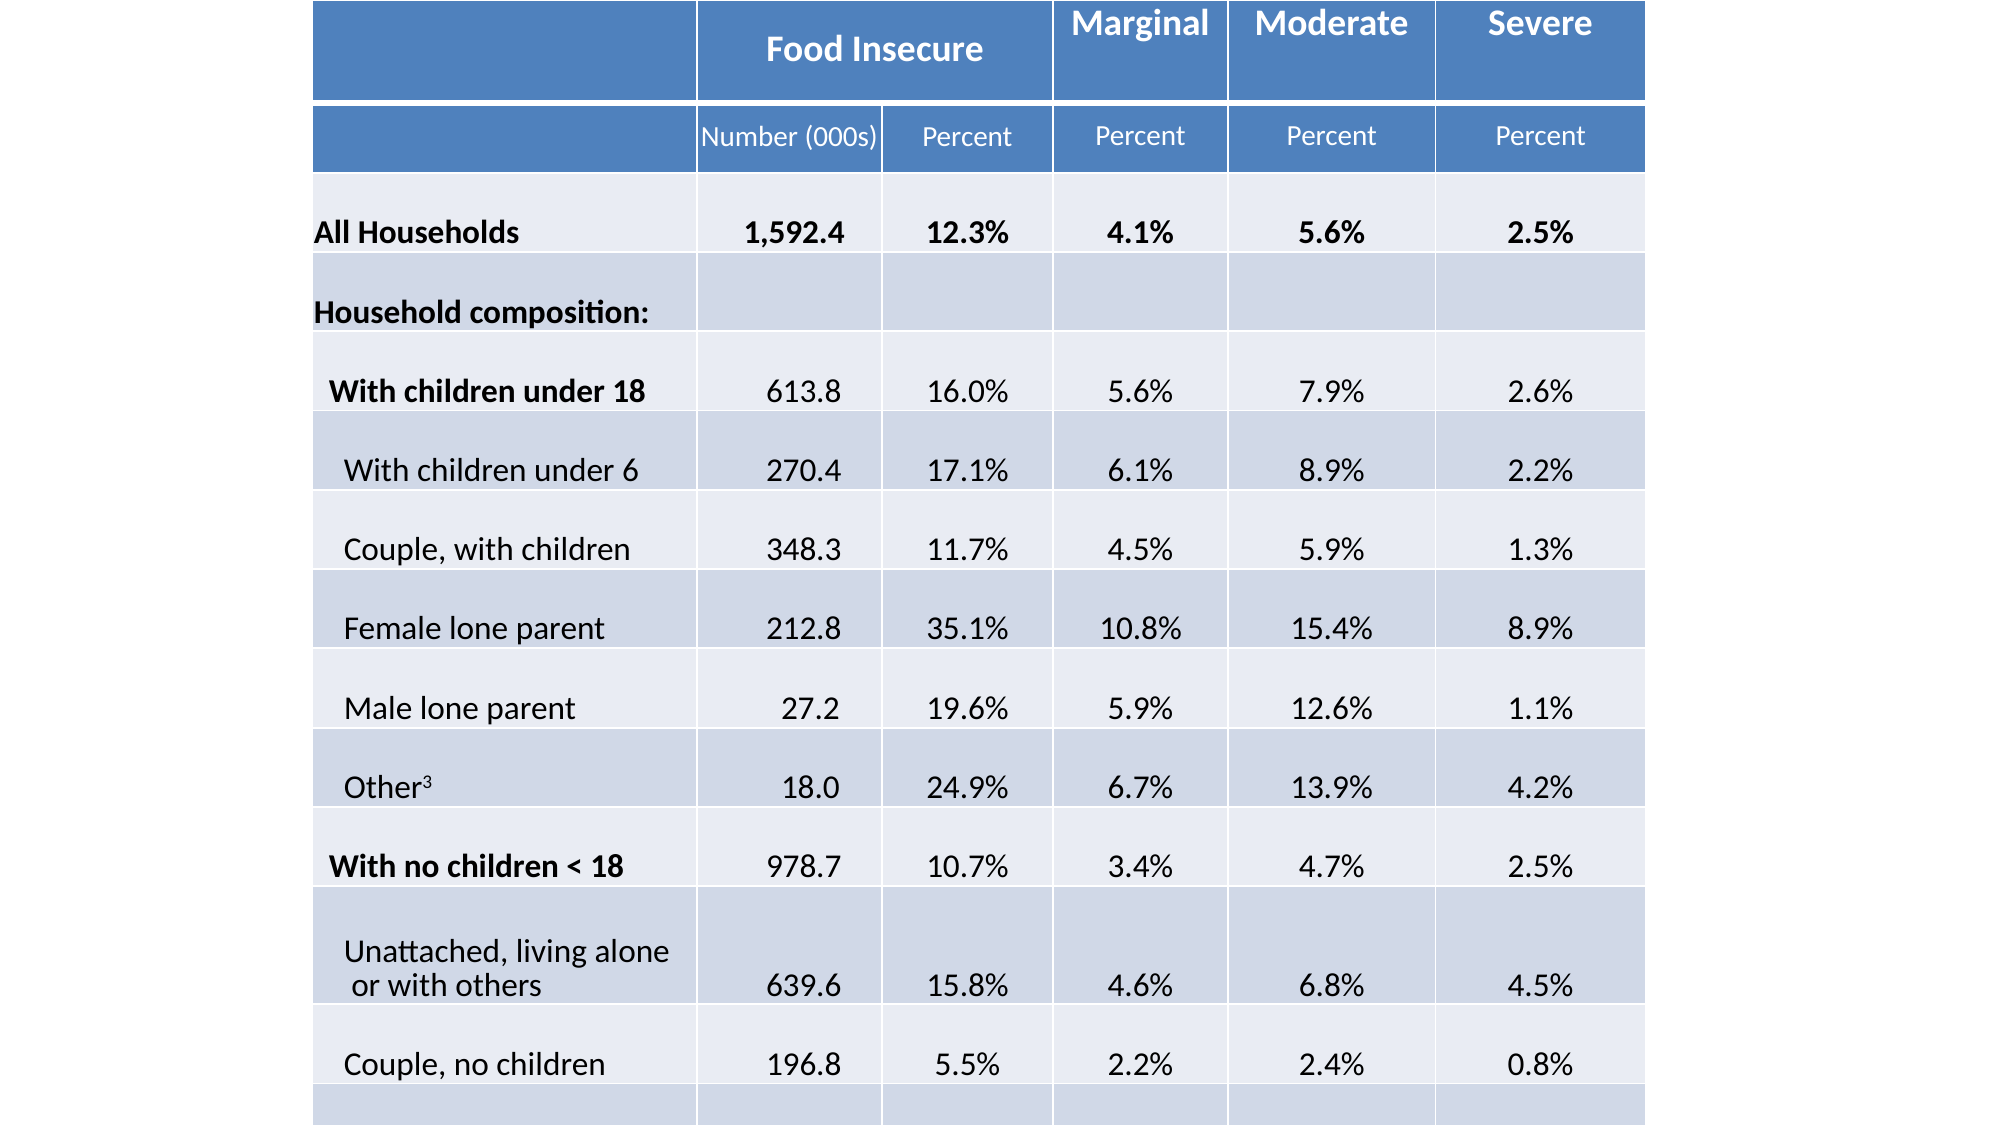

| | Food Insecure | | Marginal | Moderate | Severe |
| --- | --- | --- | --- | --- | --- |
| | Number (000s) | Percent | Percent | Percent | Percent |
| All Households | 1,592.4 | 12.3% | 4.1% | 5.6% | 2.5% |
| Household composition: | | | | | |
| With children under 18 | 613.8 | 16.0% | 5.6% | 7.9% | 2.6% |
| With children under 6 | 270.4 | 17.1% | 6.1% | 8.9% | 2.2% |
| Couple, with children | 348.3 | 11.7% | 4.5% | 5.9% | 1.3% |
| Female lone parent | 212.8 | 35.1% | 10.8% | 15.4% | 8.9% |
| Male lone parent | 27.2 | 19.6% | 5.9% | 12.6% | 1.1% |
| Other3 | 18.0 | 24.9% | 6.7% | 13.9% | 4.2% |
| With no children < 18 | 978.7 | 10.7% | 3.4% | 4.7% | 2.5% |
| Unattached, living alone or with others | 639.6 | 15.8% | 4.6% | 6.8% | 4.5% |
| Couple, no children | 196.8 | 5.5% | 2.2% | 2.4% | 0.8% |
| Couple, with children | 68.7 | 7.0% | 2.7% | 3.7% | 0.6% |
| Female lone parent | 56.0 | 15.4% | 5.4% | 6.5% | 3.4% |
| Male lone parent | 11.8 | 11.6% | 2.3% | 4.9% | 4.3% |
| Other | 4.5 | 8.0% | 1.9% | 6.1% | 0.0% |
| Elderly living alone | 73.5 | 6.3% | 3.0% | 2.5% | 0.8% |